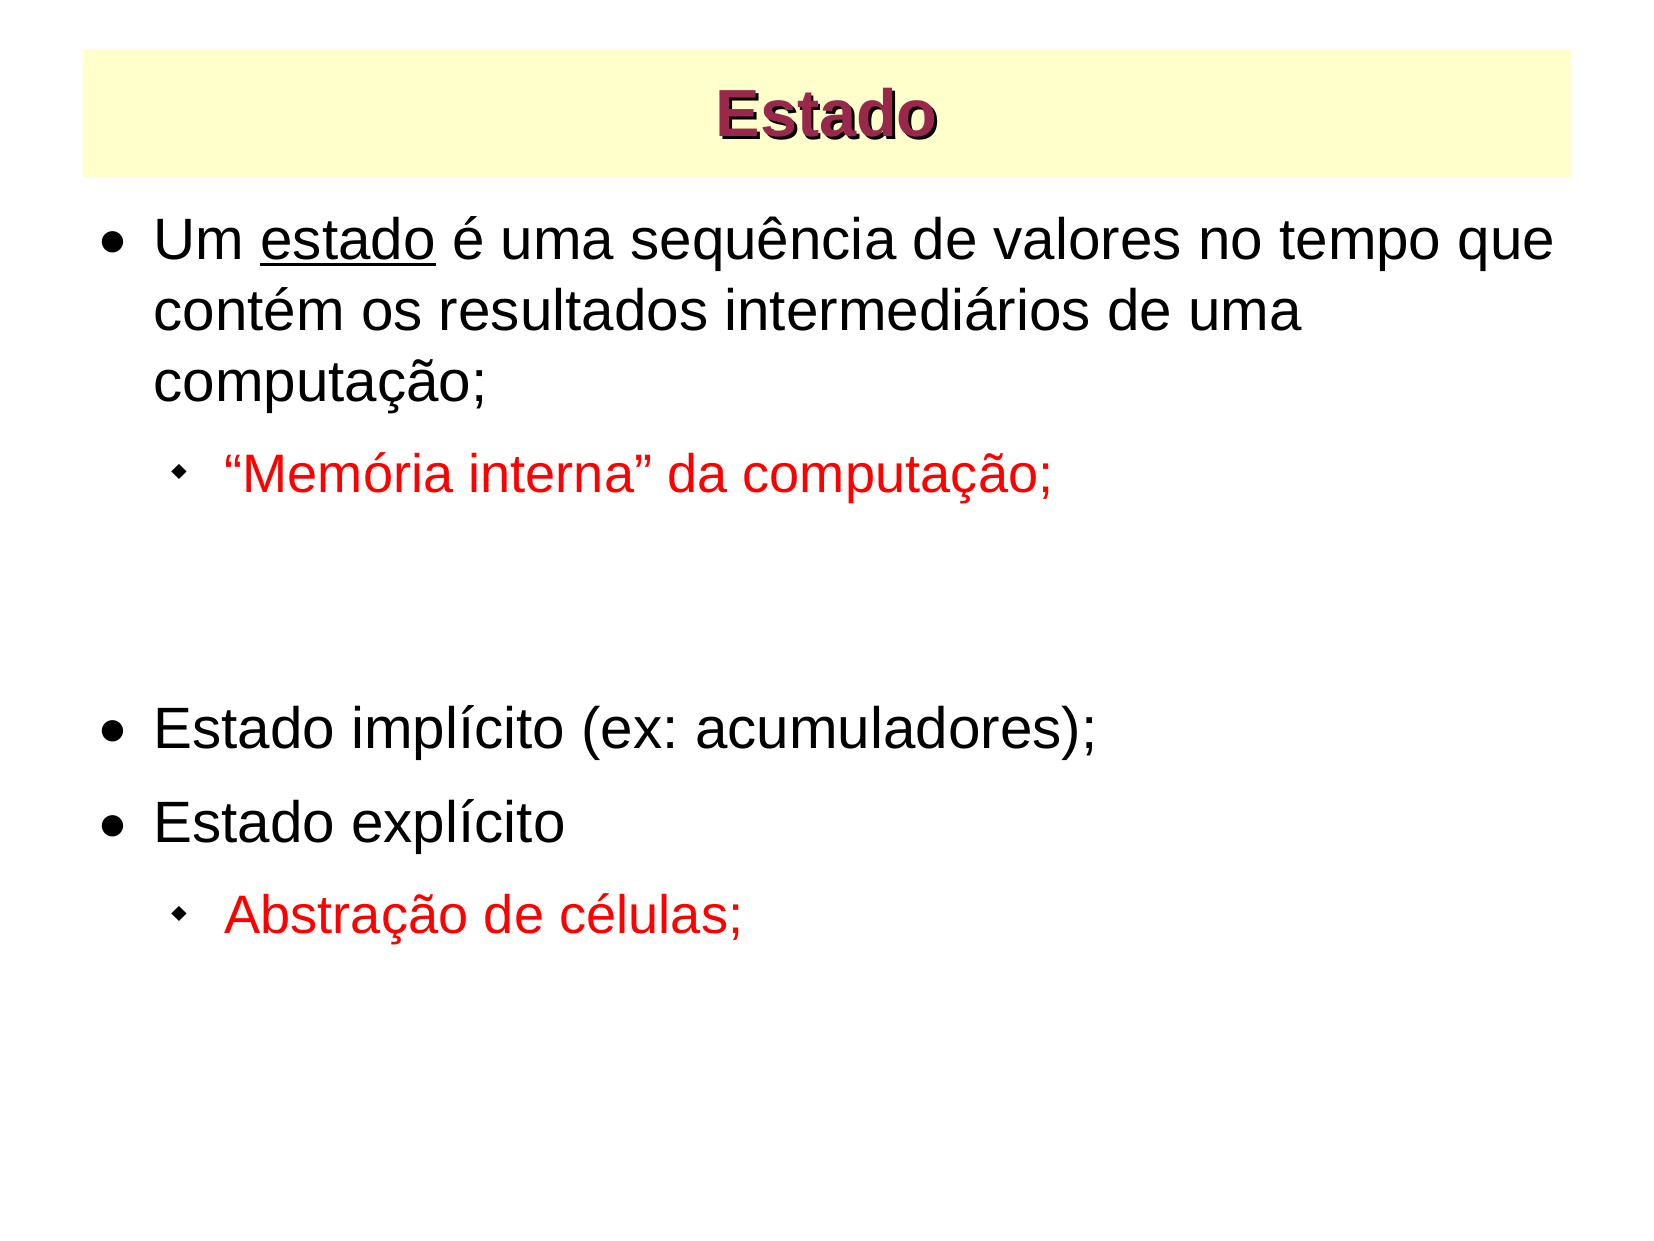

# Estado
Um estado é uma sequência de valores no tempo que contém os resultados intermediários de uma computação;
“Memória interna” da computação;
Estado implícito (ex: acumuladores);
Estado explícito
Abstração de células;